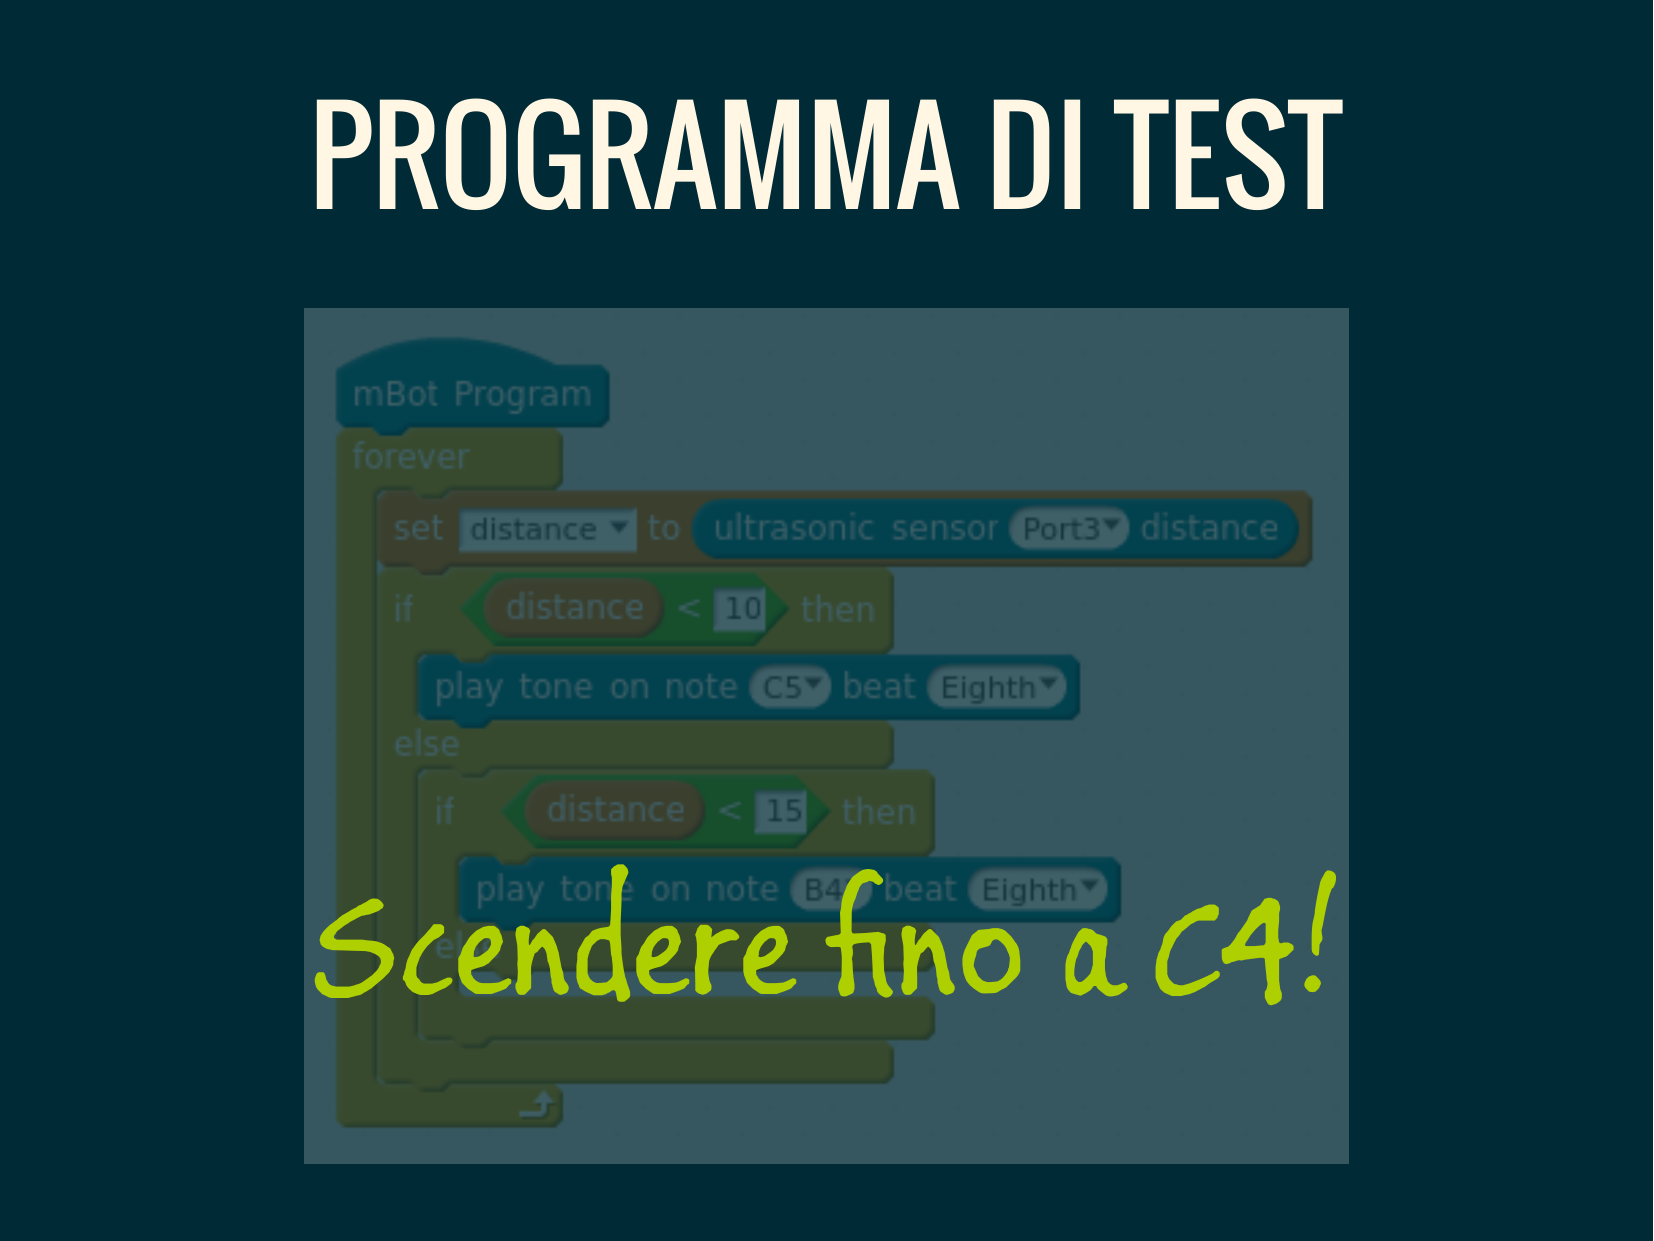

# Programma di test
Scendere fino a C4!